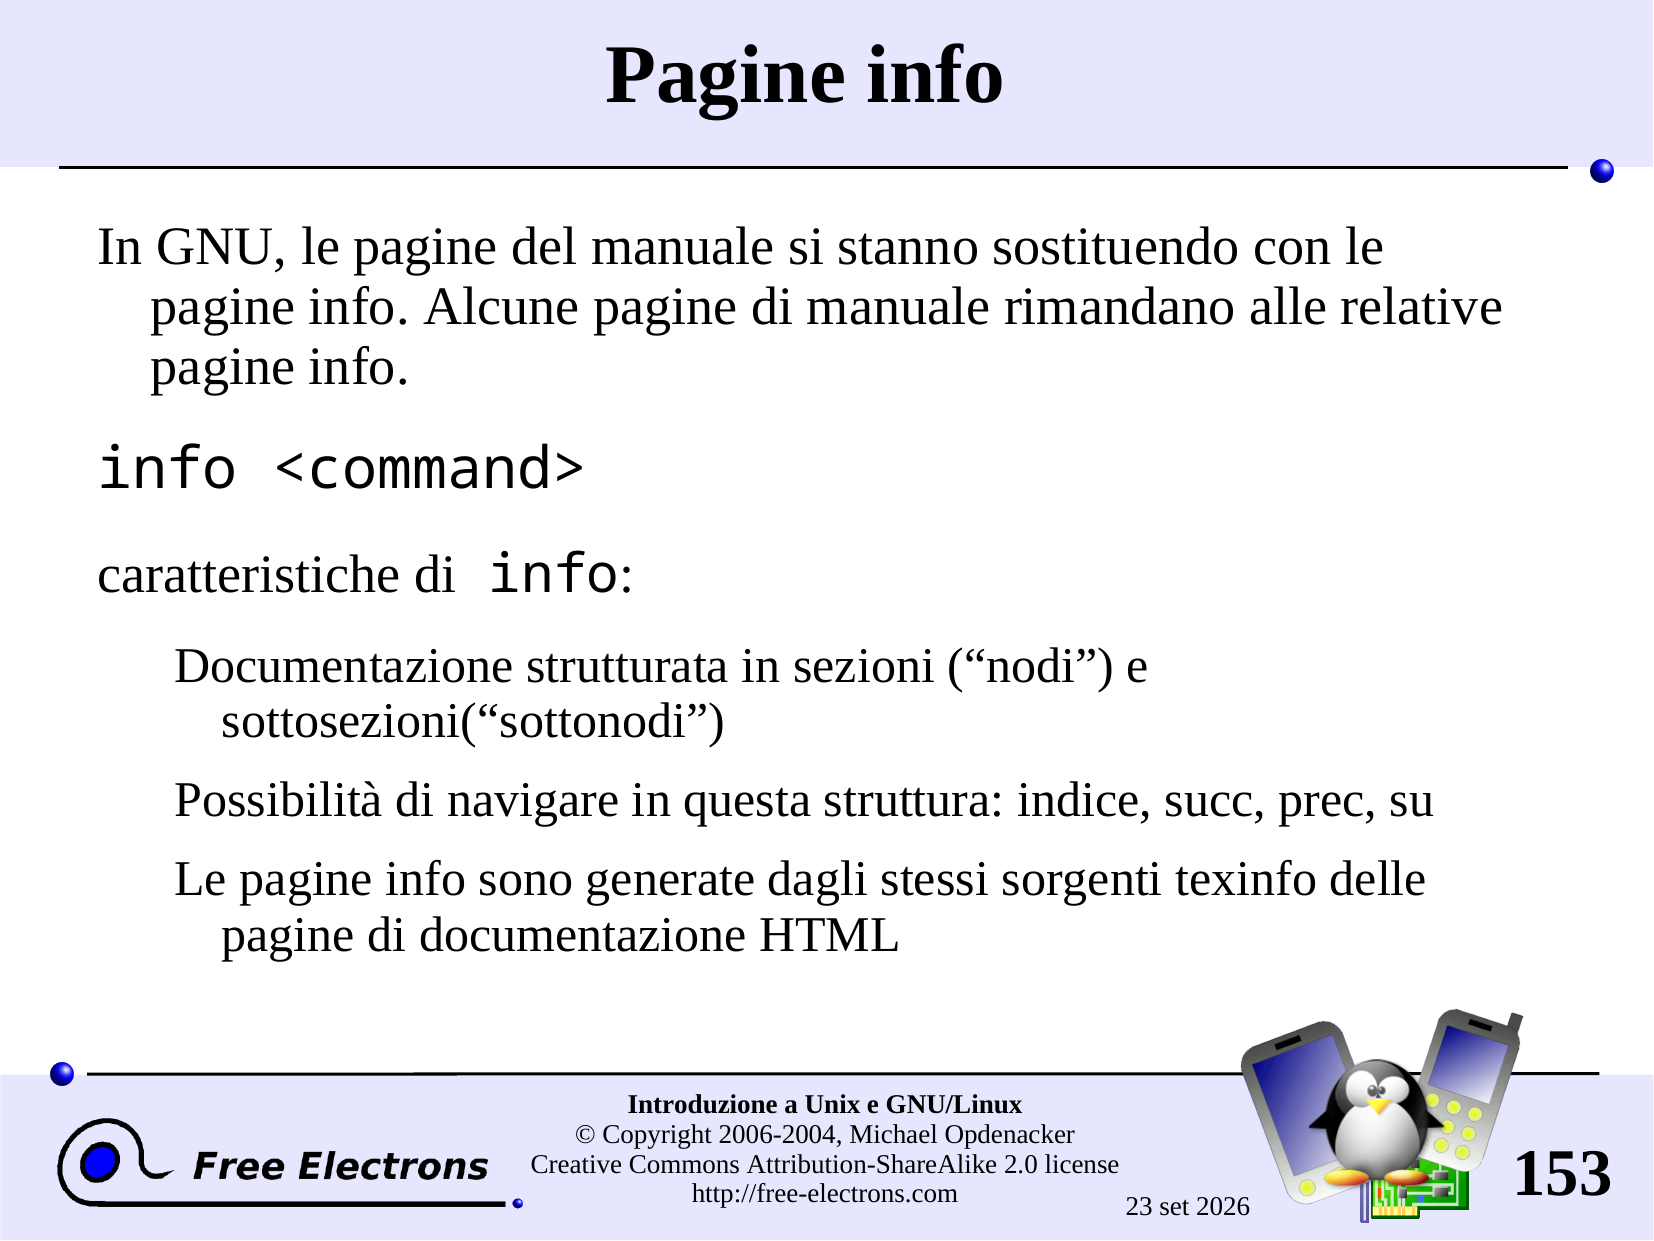

# Pagine info
In GNU, le pagine del manuale si stanno sostituendo con le pagine info. Alcune pagine di manuale rimandano alle relative pagine info.
info <command>
caratteristiche di info:
Documentazione strutturata in sezioni (“nodi”) e sottosezioni(“sottonodi”)
Possibilità di navigare in questa struttura: indice, succ, prec, su
Le pagine info sono generate dagli stessi sorgenti texinfo delle pagine di documentazione HTML